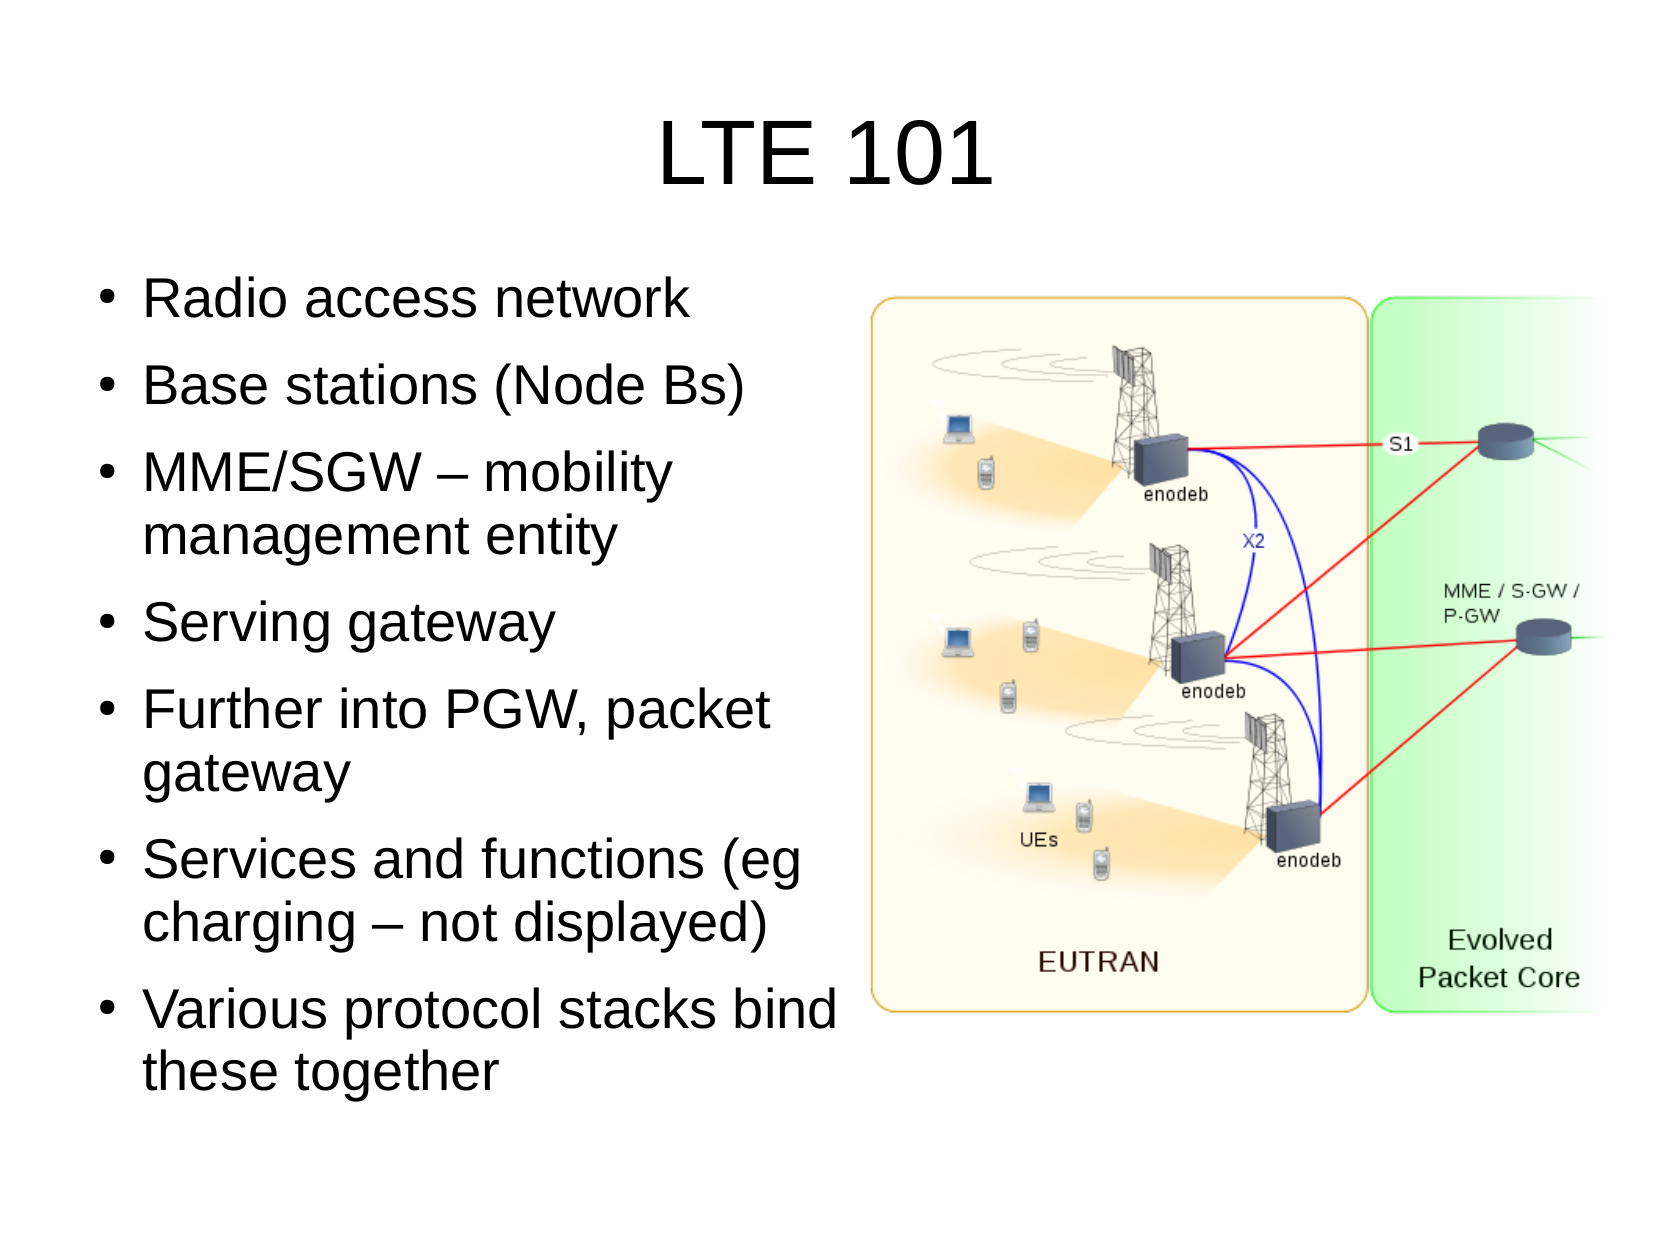

# LTE 101
Radio access network
Base stations (Node Bs)
MME/SGW – mobility management entity
Serving gateway
Further into PGW, packet gateway
Services and functions (eg charging – not displayed)
Various protocol stacks bind these together